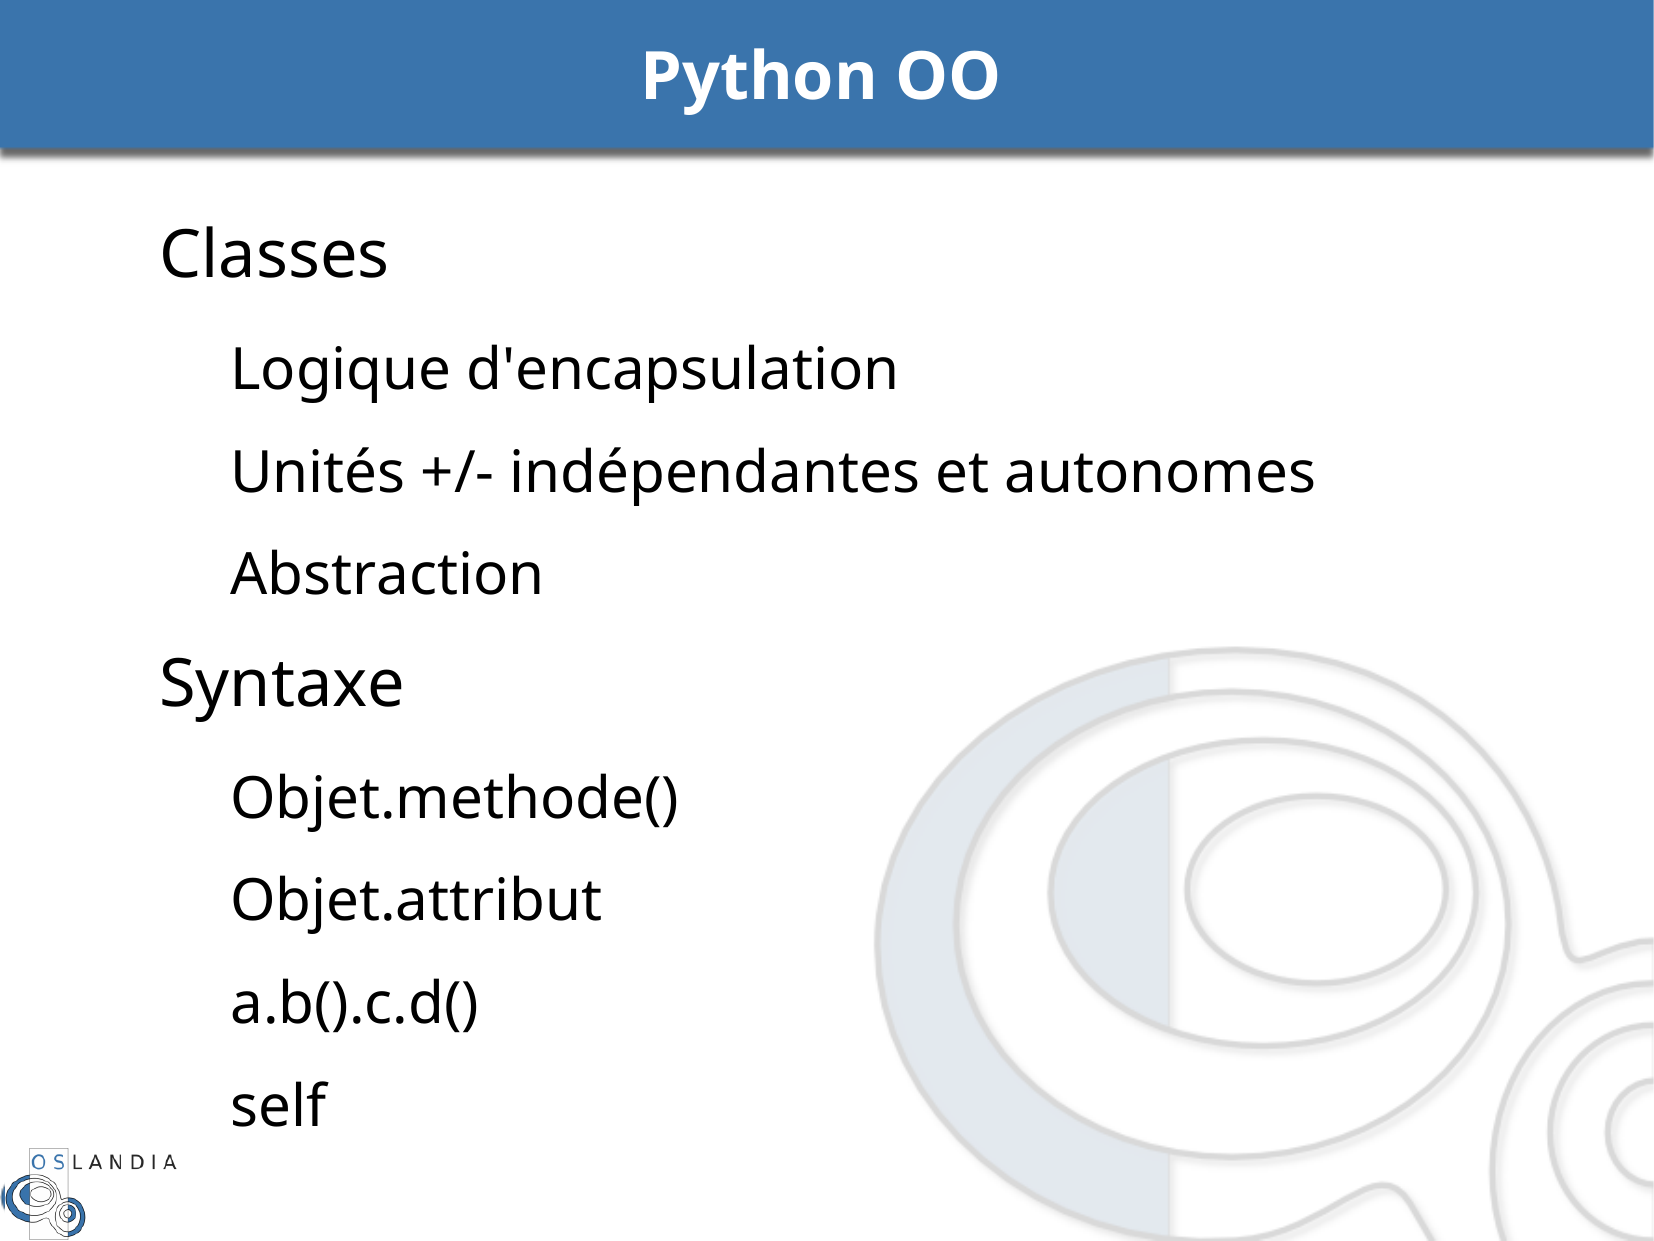

# Python OO
Classes
Logique d'encapsulation
Unités +/- indépendantes et autonomes
Abstraction
Syntaxe
Objet.methode()
Objet.attribut
a.b().c.d()
self